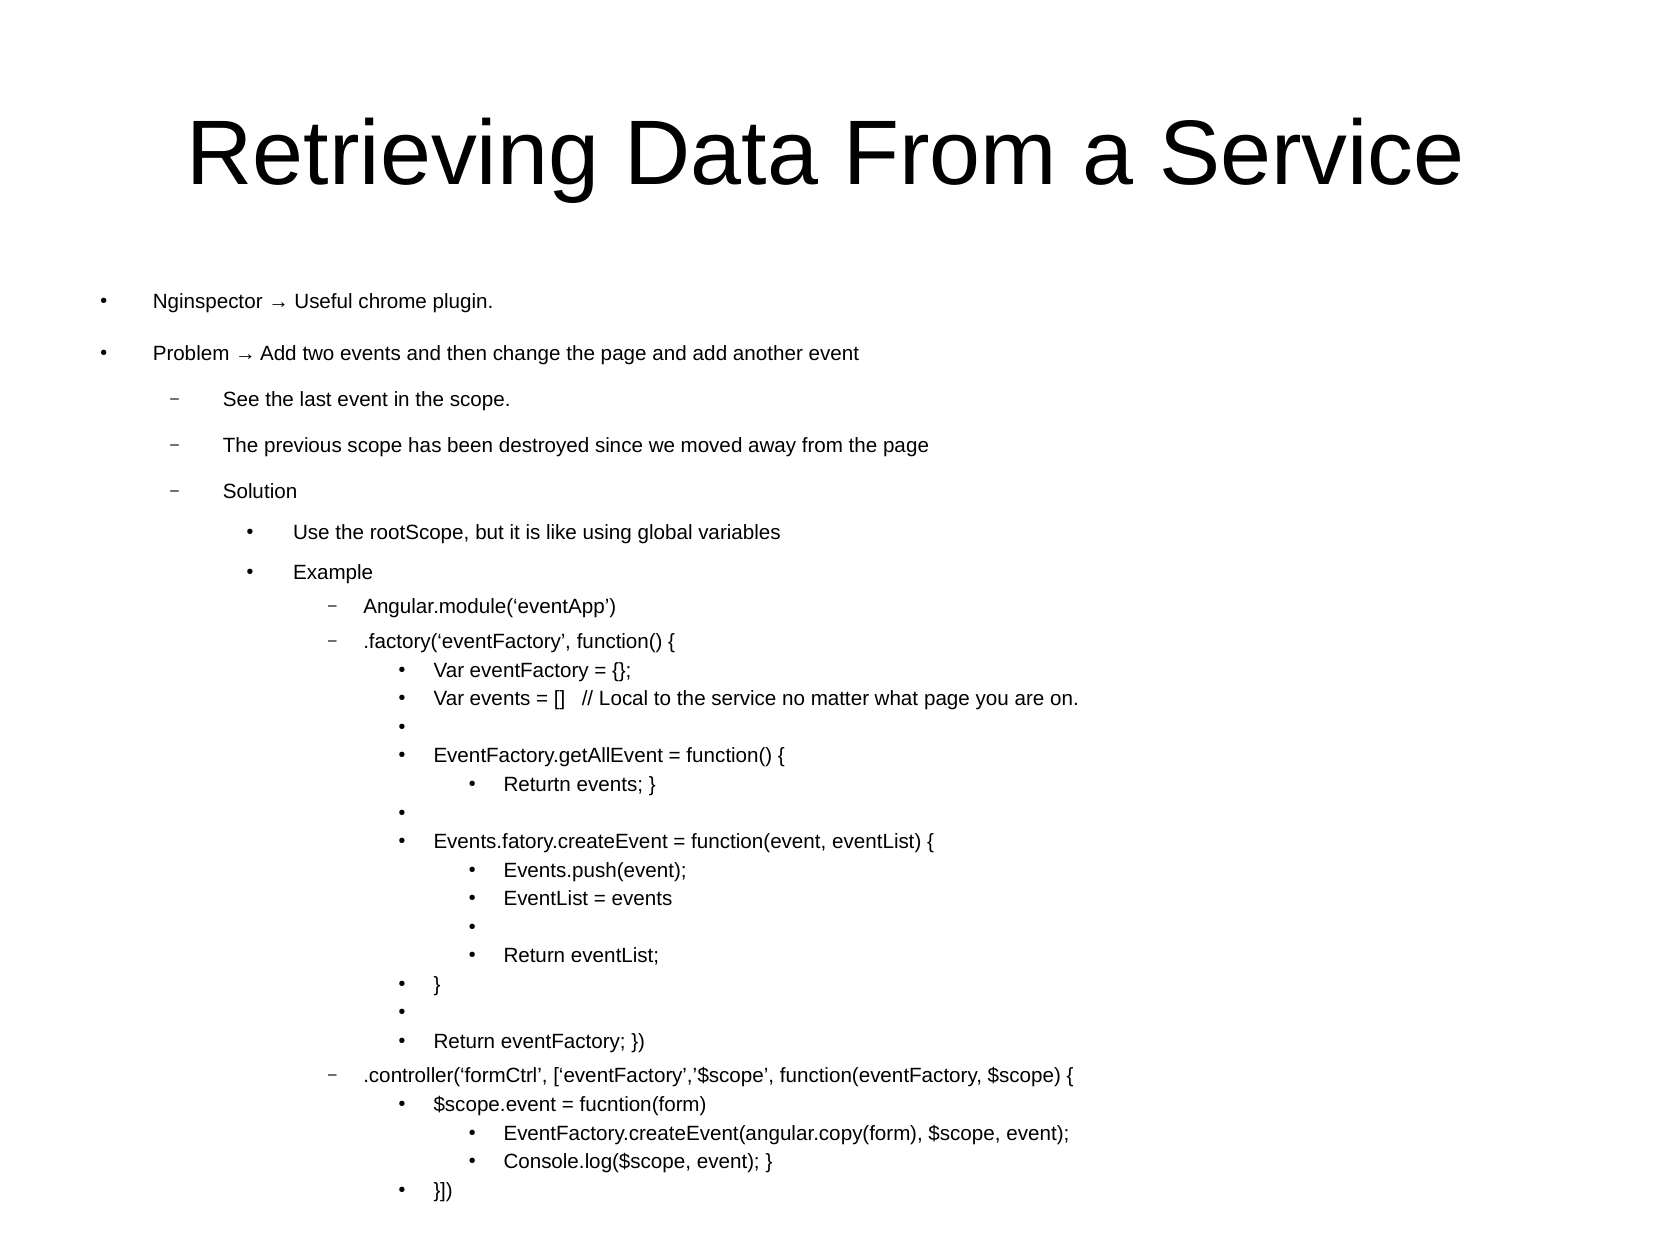

# Retrieving Data From a Service
Nginspector → Useful chrome plugin.
Problem → Add two events and then change the page and add another event
See the last event in the scope.
The previous scope has been destroyed since we moved away from the page
Solution
Use the rootScope, but it is like using global variables
Example
Angular.module(‘eventApp’)
.factory(‘eventFactory’, function() {
Var eventFactory = {};
Var events = []							// Local to the service no matter what page you are on.
EventFactory.getAllEvent = function() {
Returtn events; }
Events.fatory.createEvent = function(event, eventList) {
Events.push(event);
EventList = events
Return eventList;
}
Return eventFactory; })
.controller(‘formCtrl’, [‘eventFactory’,’$scope’, function(eventFactory, $scope) {
$scope.event = fucntion(form)
EventFactory.createEvent(angular.copy(form), $scope, event);
Console.log($scope, event); }
}])